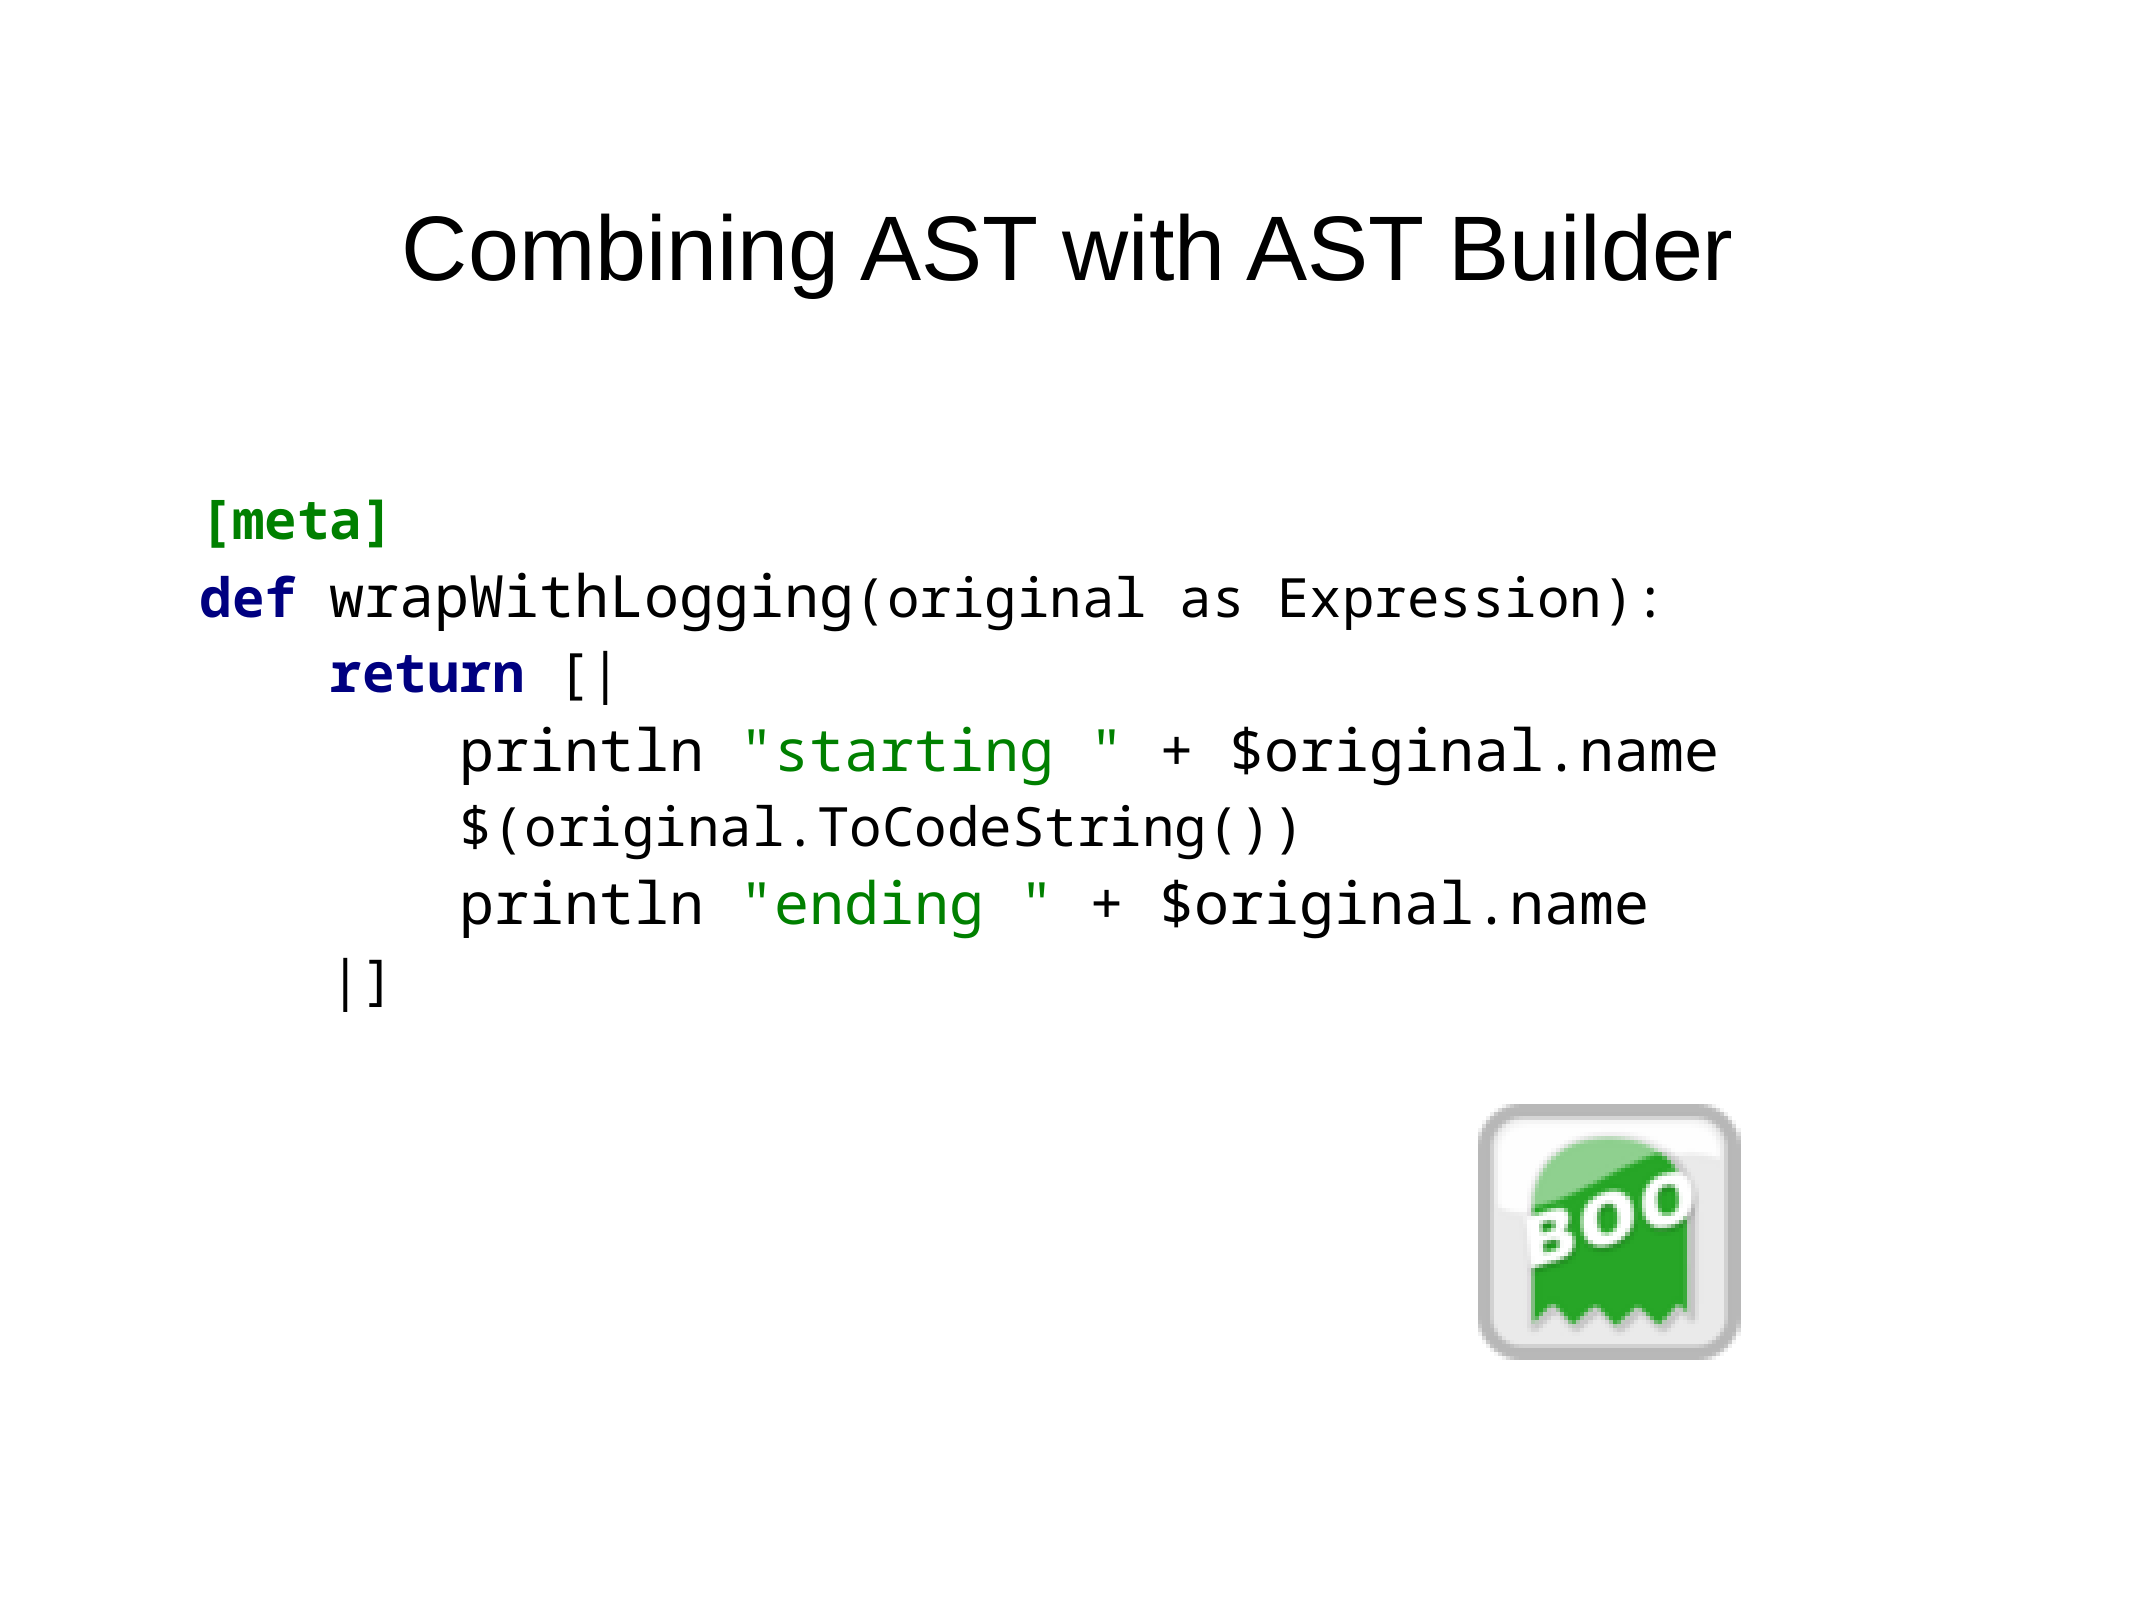

# Combining AST with AST Builder
[meta]
def wrapWithLogging(original as Expression):
 return [|
 println "starting " + $original.name
 $(original.ToCodeString())
 println "ending " + $original.name
 |]